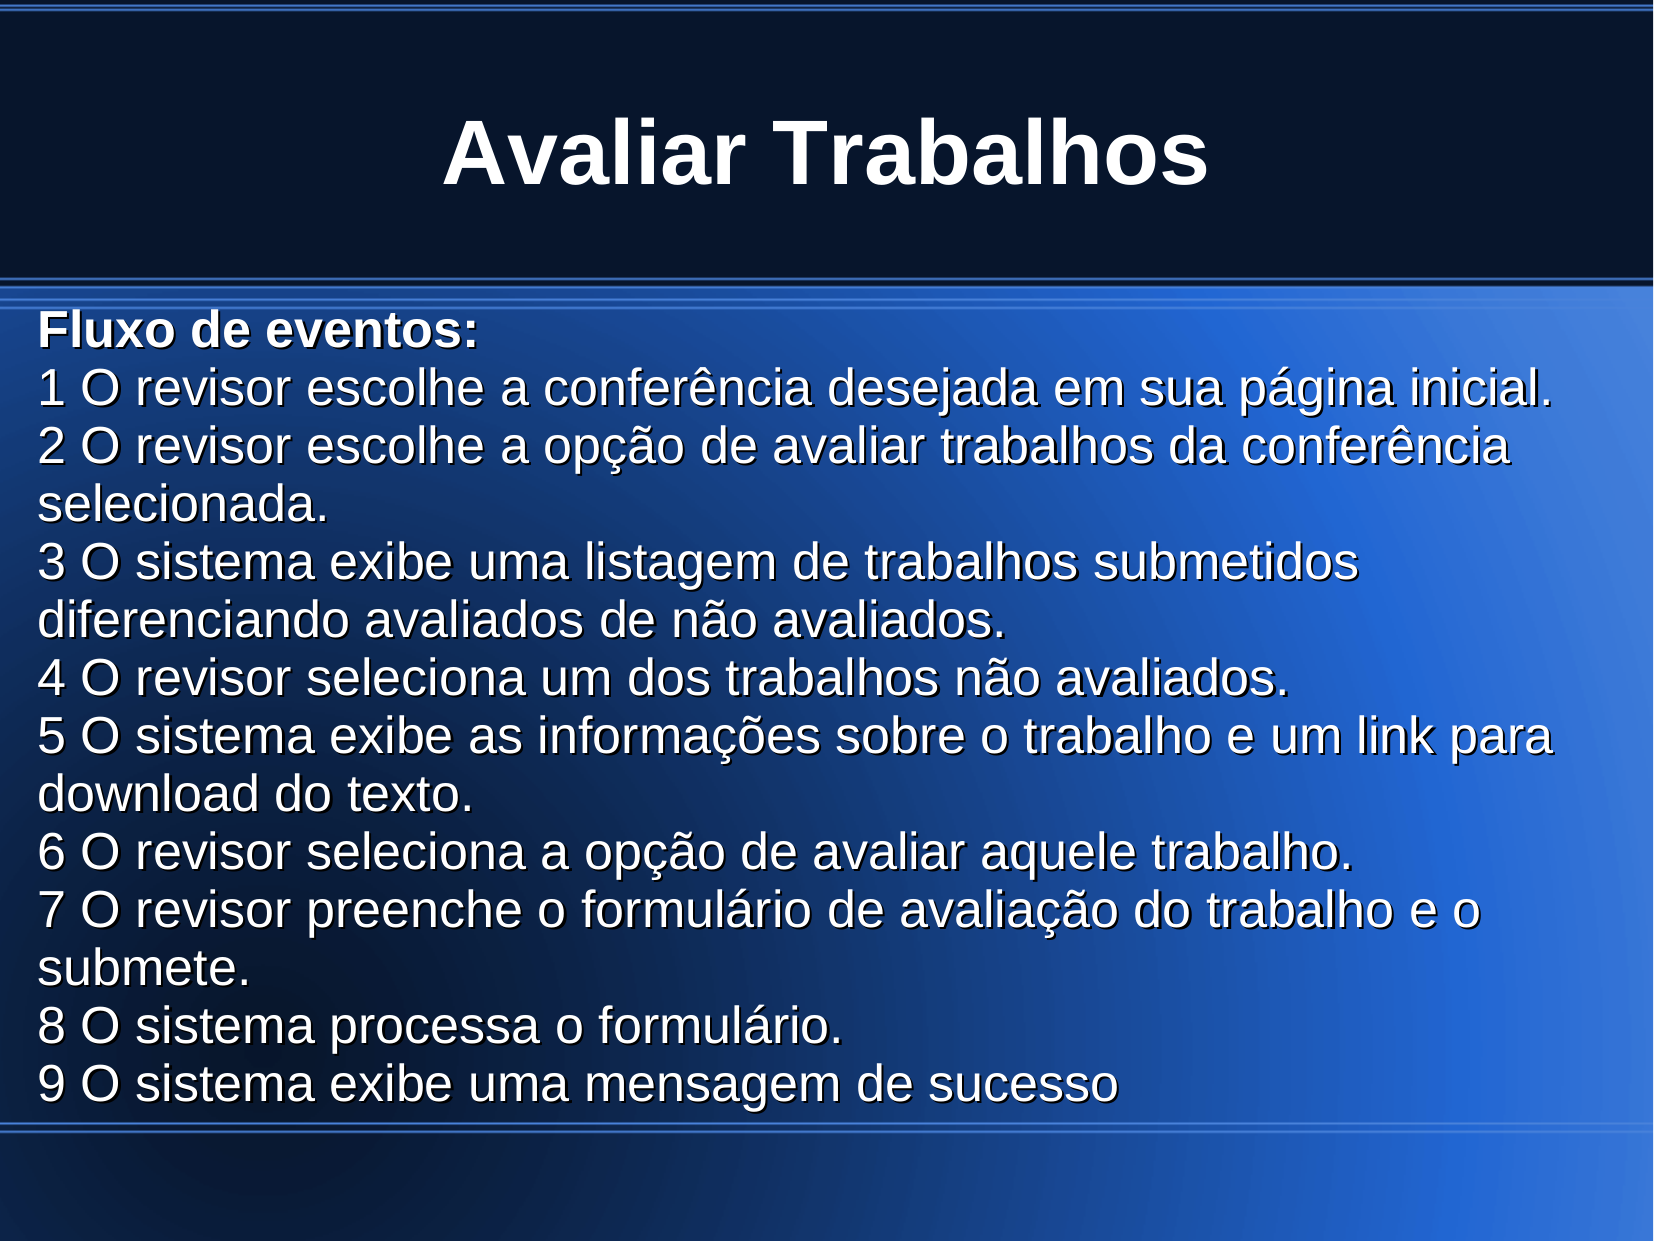

# Avaliar Trabalhos
Fluxo de eventos:
1 O revisor escolhe a conferência desejada em sua página inicial.
2 O revisor escolhe a opção de avaliar trabalhos da conferência selecionada.
3 O sistema exibe uma listagem de trabalhos submetidos diferenciando avaliados de não avaliados.
4 O revisor seleciona um dos trabalhos não avaliados.
5 O sistema exibe as informações sobre o trabalho e um link para download do texto.
6 O revisor seleciona a opção de avaliar aquele trabalho.
7 O revisor preenche o formulário de avaliação do trabalho e o submete.
8 O sistema processa o formulário.
9 O sistema exibe uma mensagem de sucesso